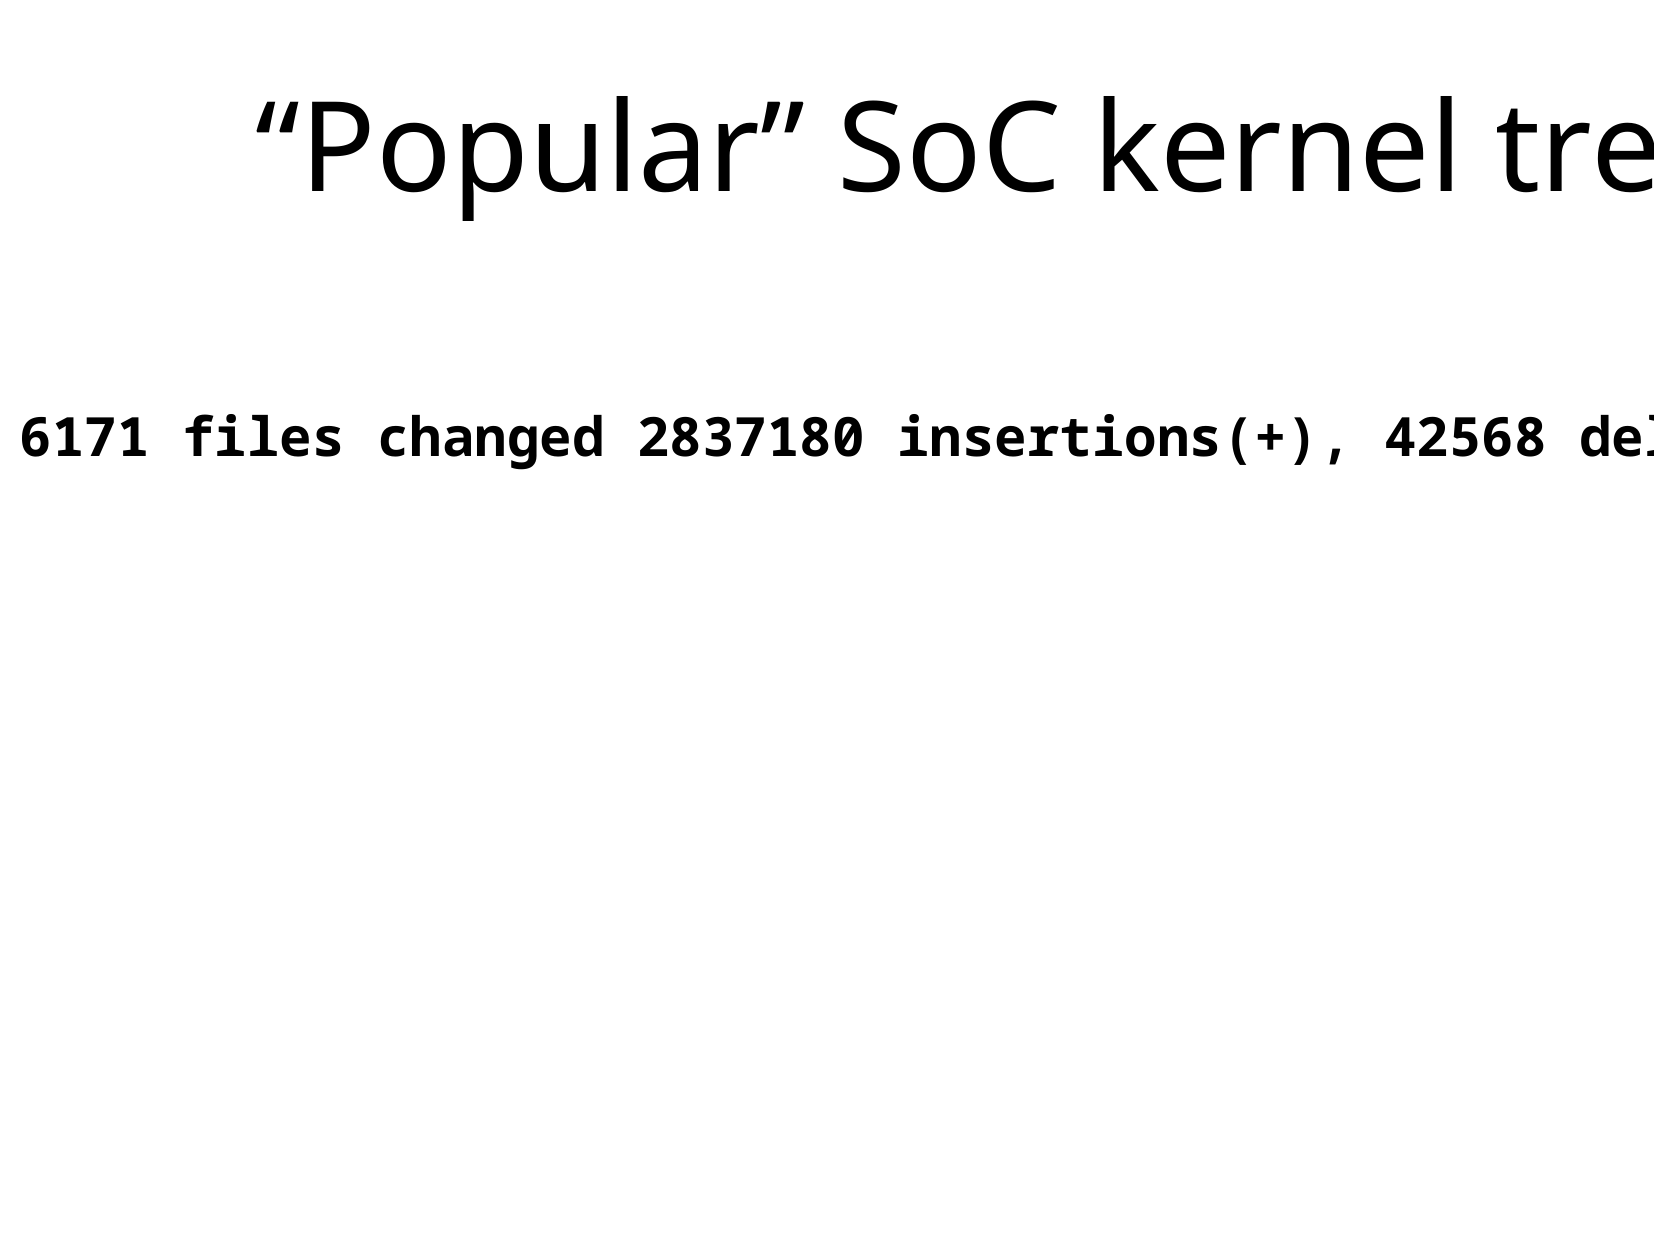

“Popular” SoC kernel tree
6171 files changed 2837180 insertions(+), 42568 deletions(-)
2.6.20 to 2.6.24-rc8